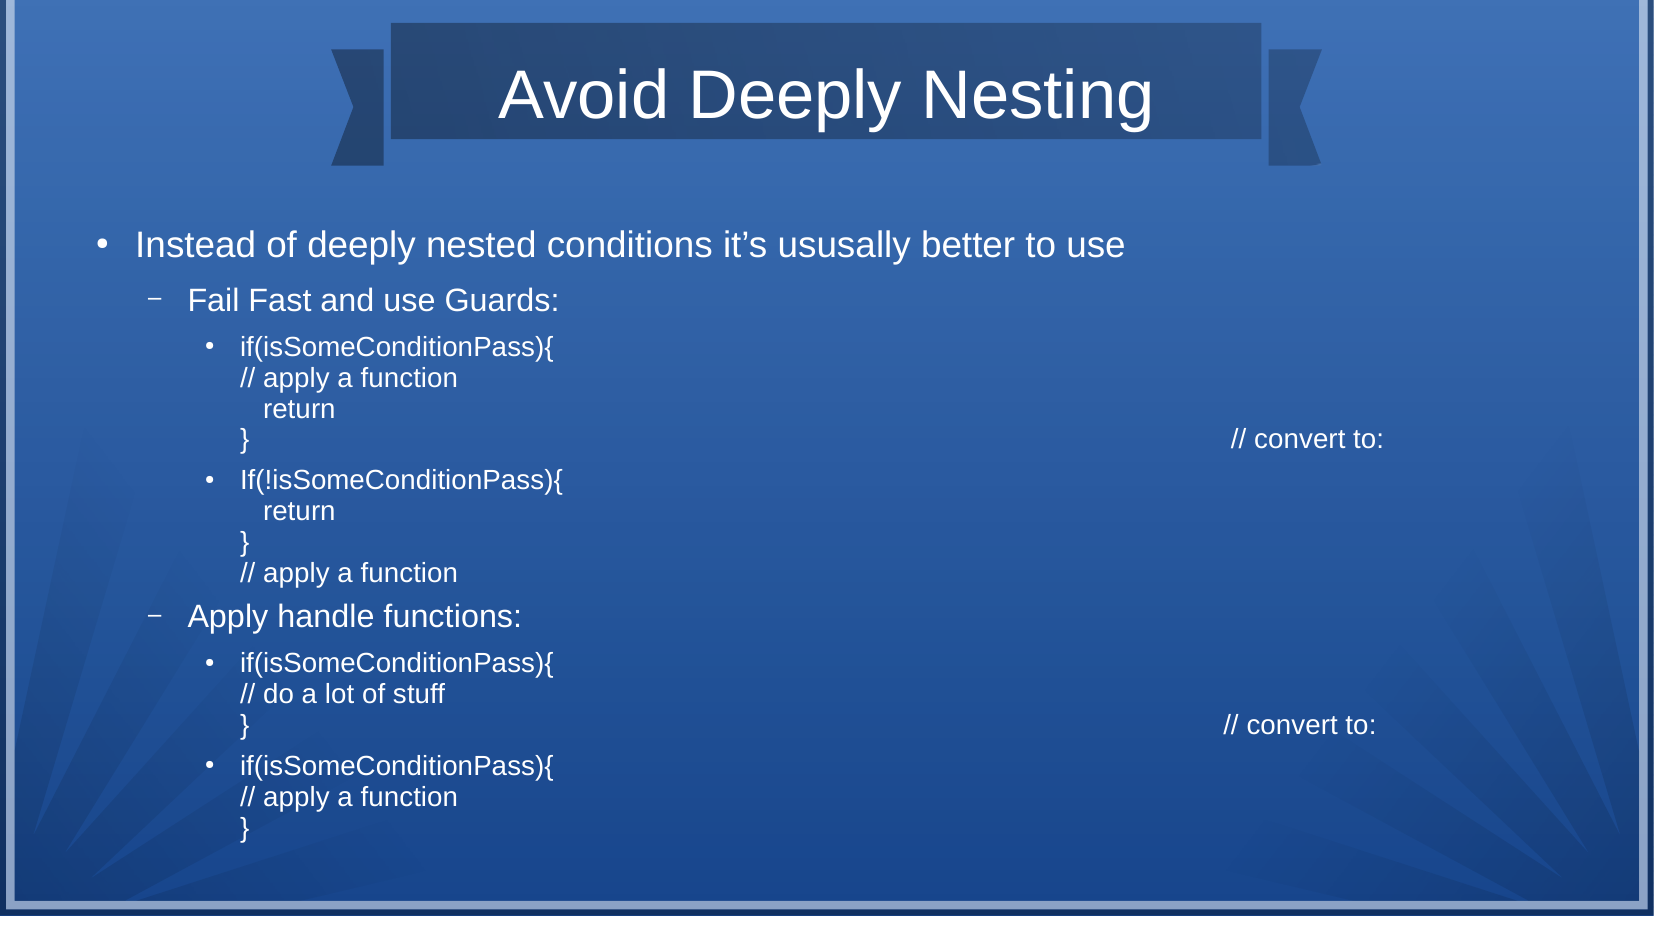

# Avoid Deeply Nesting
Instead of deeply nested conditions it’s ususally better to use
Fail Fast and use Guards:
if(isSomeConditionPass){
// apply a function
 return
}								 				 			 			 // convert to:
If(!isSomeConditionPass){
 return
}
// apply a function
Apply handle functions:
if(isSomeConditionPass){
// do a lot of stuff
} 				 				 				 						// convert to:
if(isSomeConditionPass){
// apply a function
}